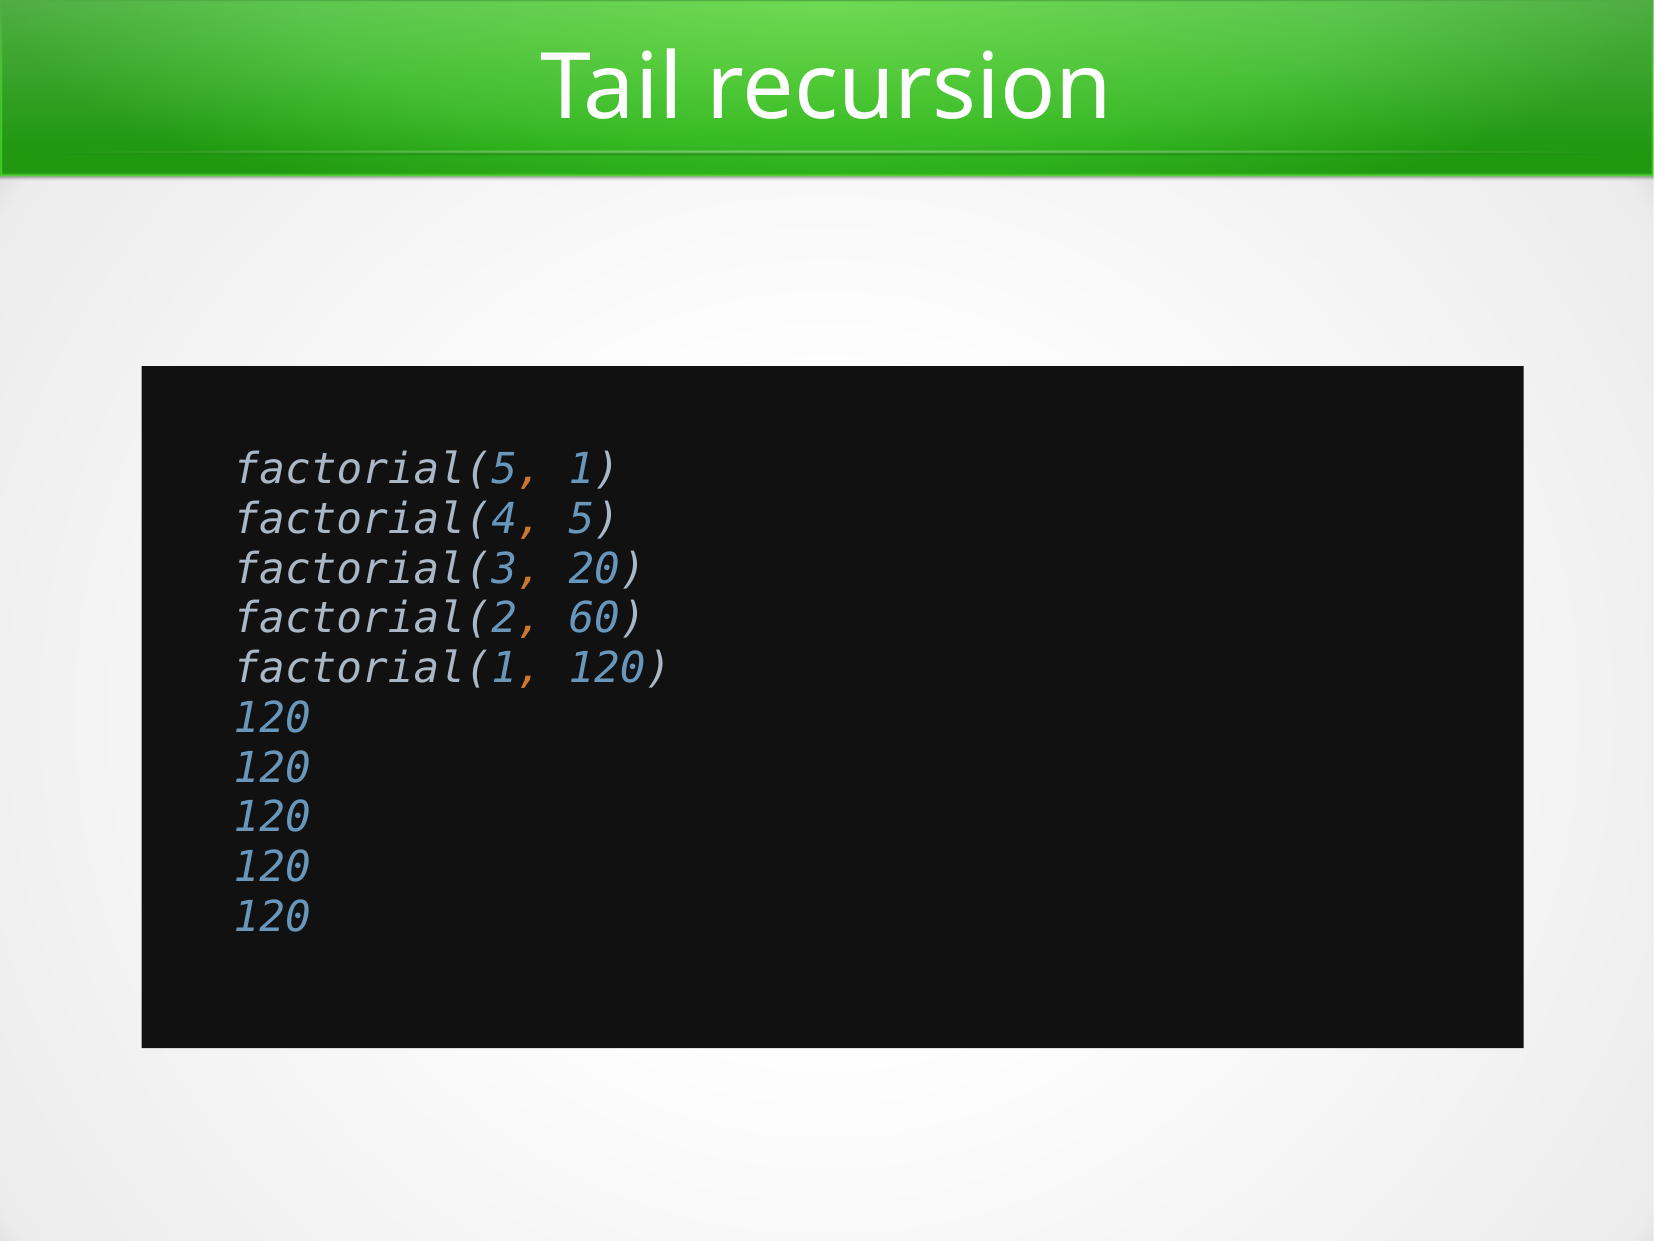

# Tail recursion
 factorial(5, 1)
 factorial(4, 5)
 factorial(3, 20)
 factorial(2, 60)
 factorial(1, 120)
 120
 120
 120
 120
 120